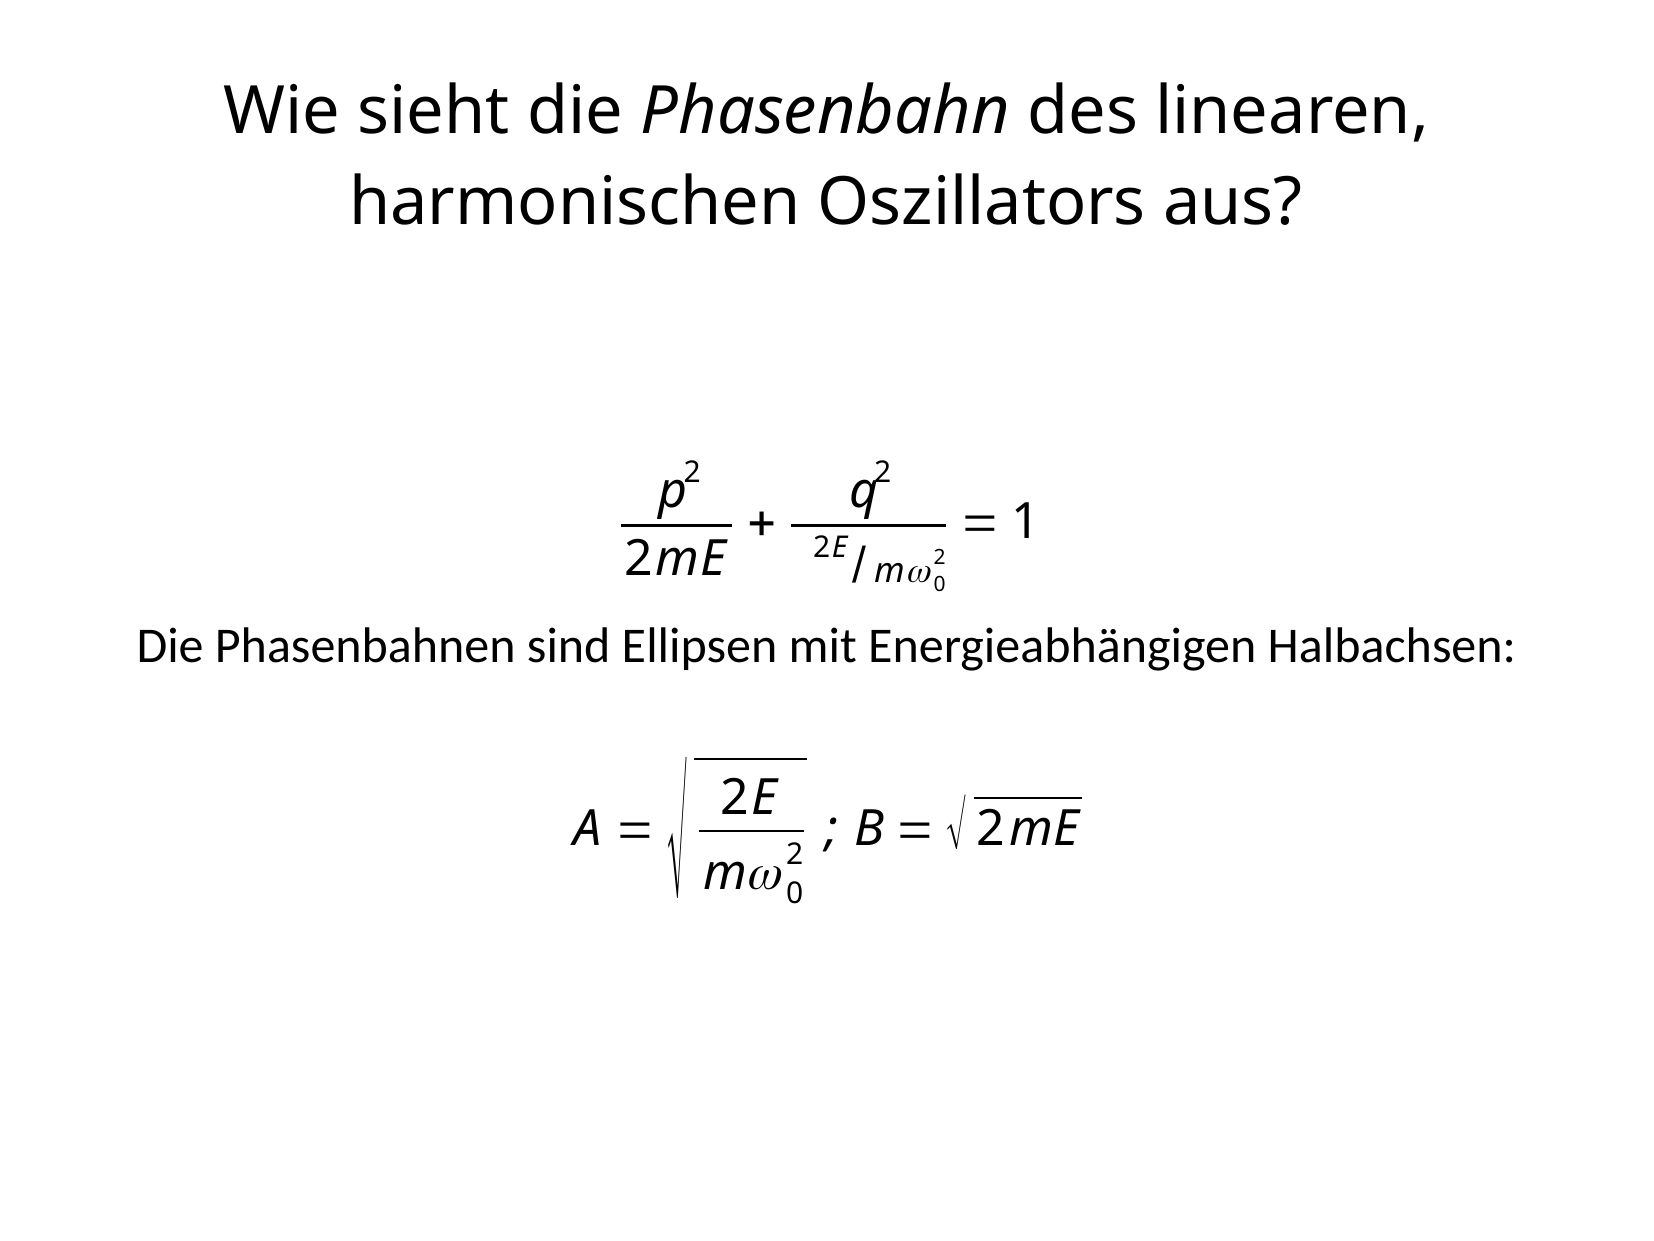

# Wie sieht die Phasenbahn des linearen, harmonischen Oszillators aus?
Die Phasenbahnen sind Ellipsen mit Energieabhängigen Halbachsen: